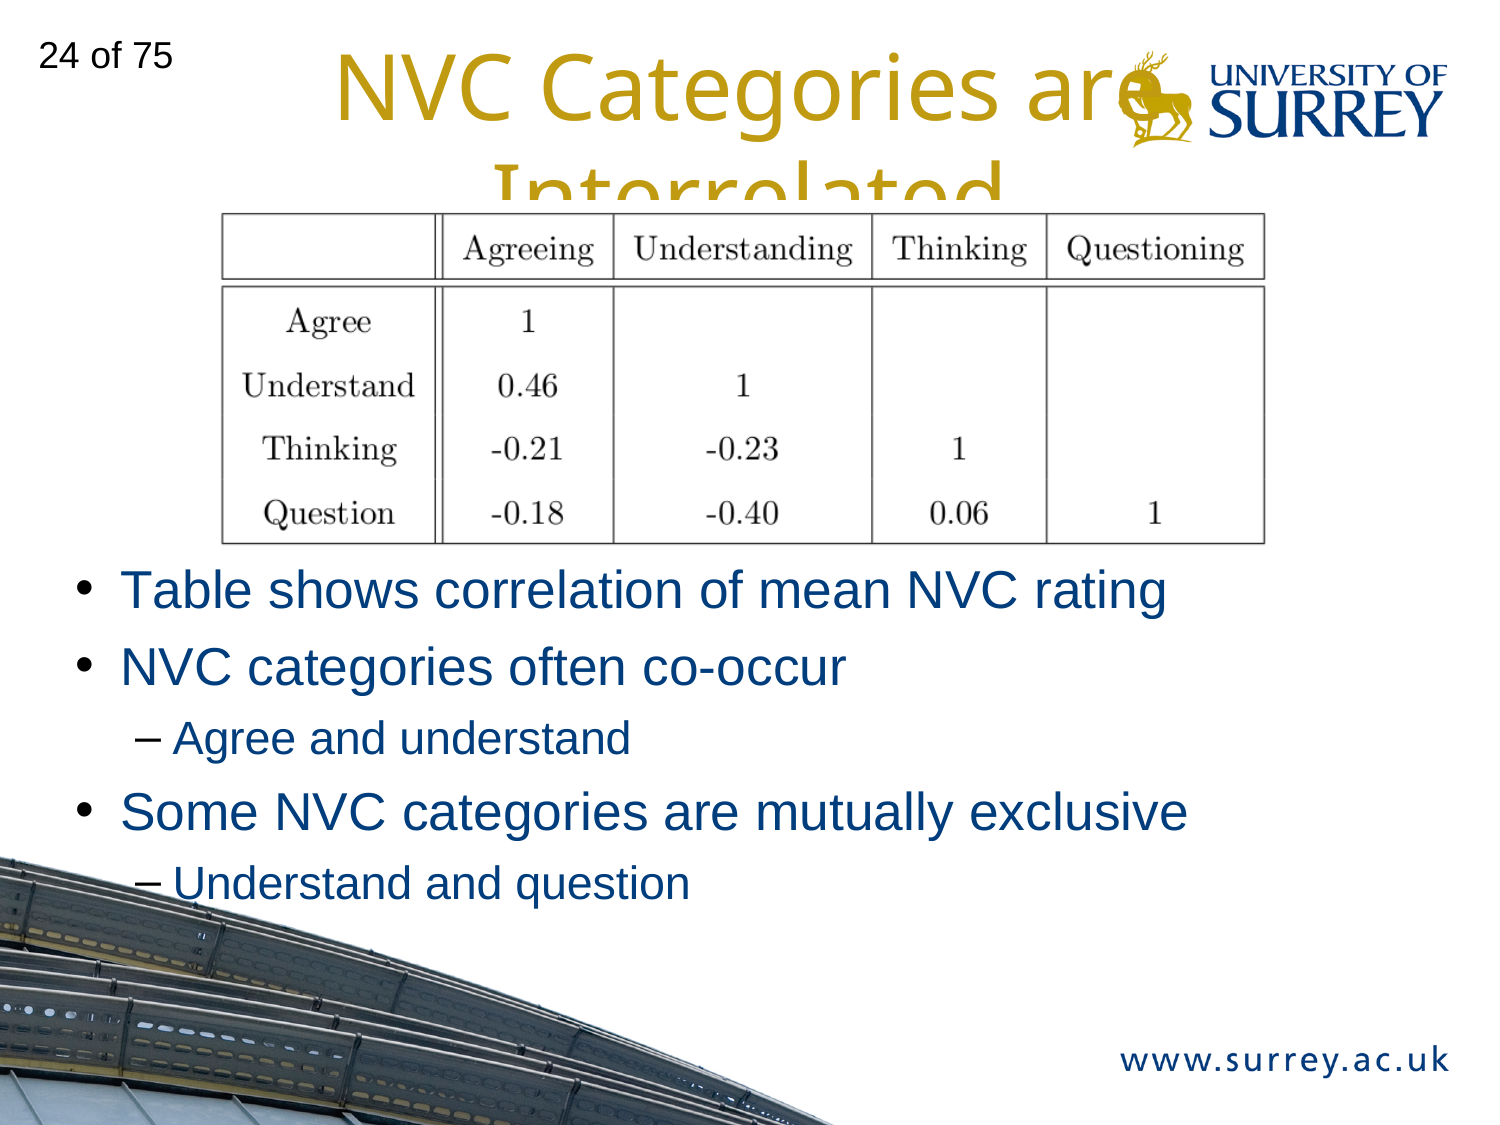

# NVC Categories are Interrelated
Table shows correlation of mean NVC rating
NVC categories often co-occur
Agree and understand
Some NVC categories are mutually exclusive
Understand and question